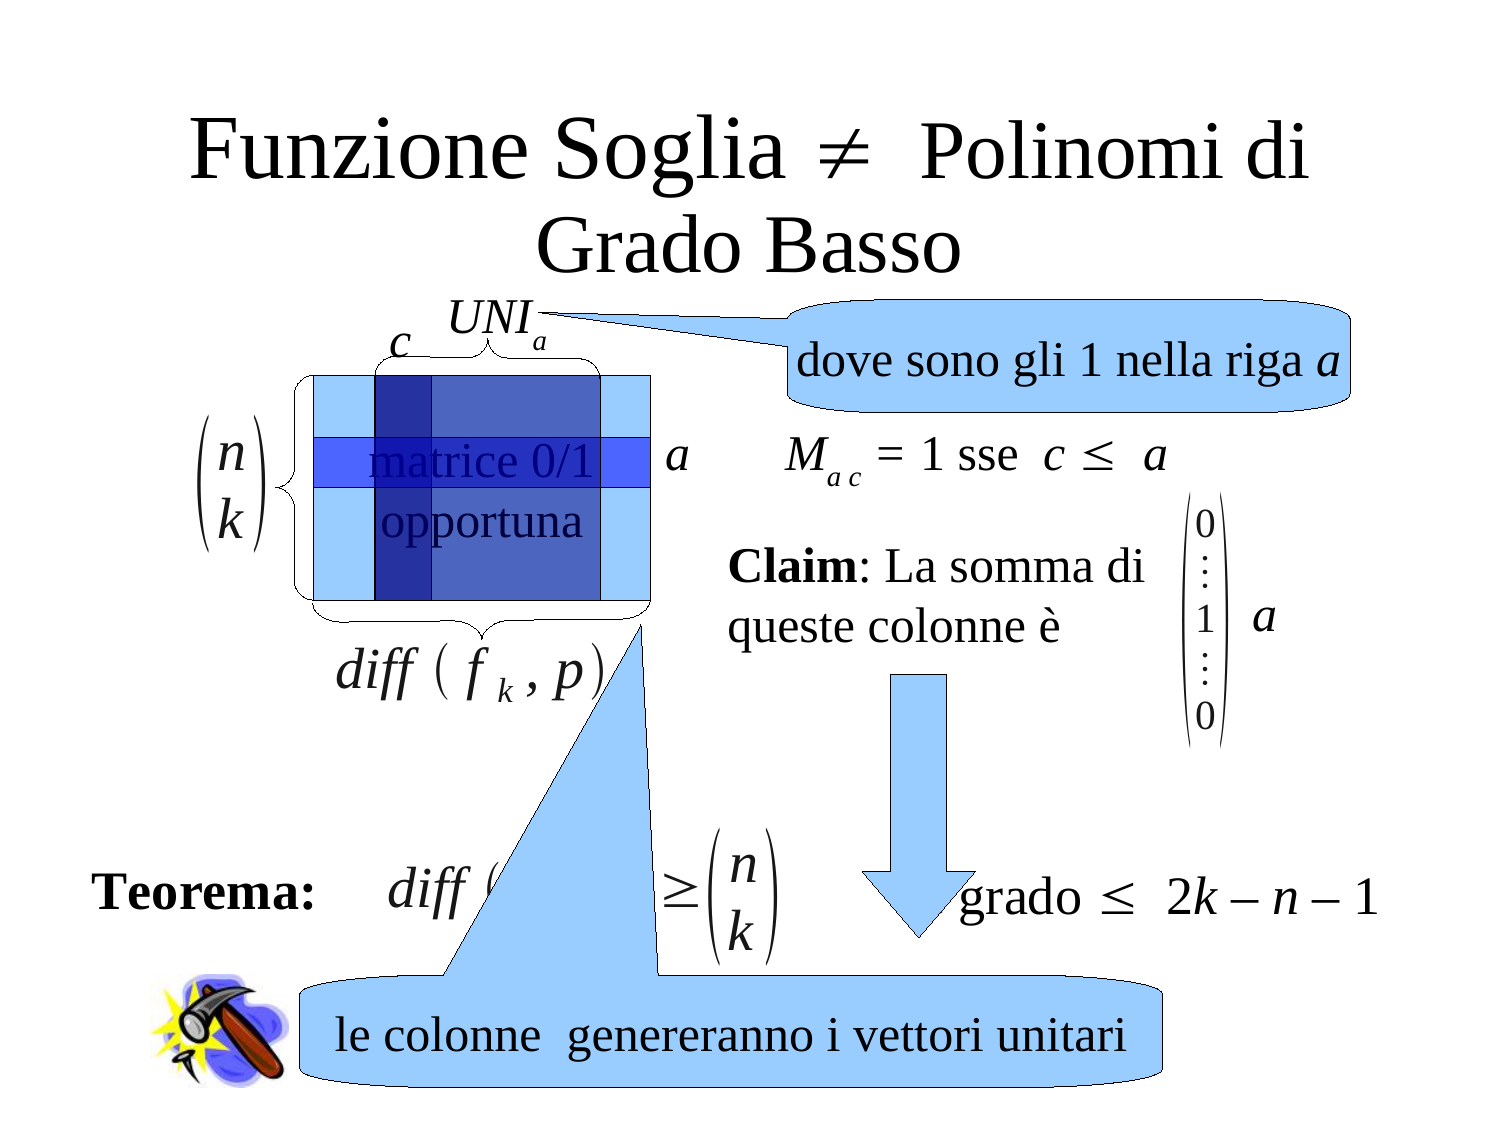

# Funzione Soglia  Polinomi di Grado Basso
UNIa
c
dove sono gli 1 nella riga a
matrice 0/1
opportuna
Ma c = 1 sse c  a
a
Claim: La somma di queste colonne è
a
Teorema:
se grado ≤ 2k – n – 1
le colonne genereranno i vettori unitari